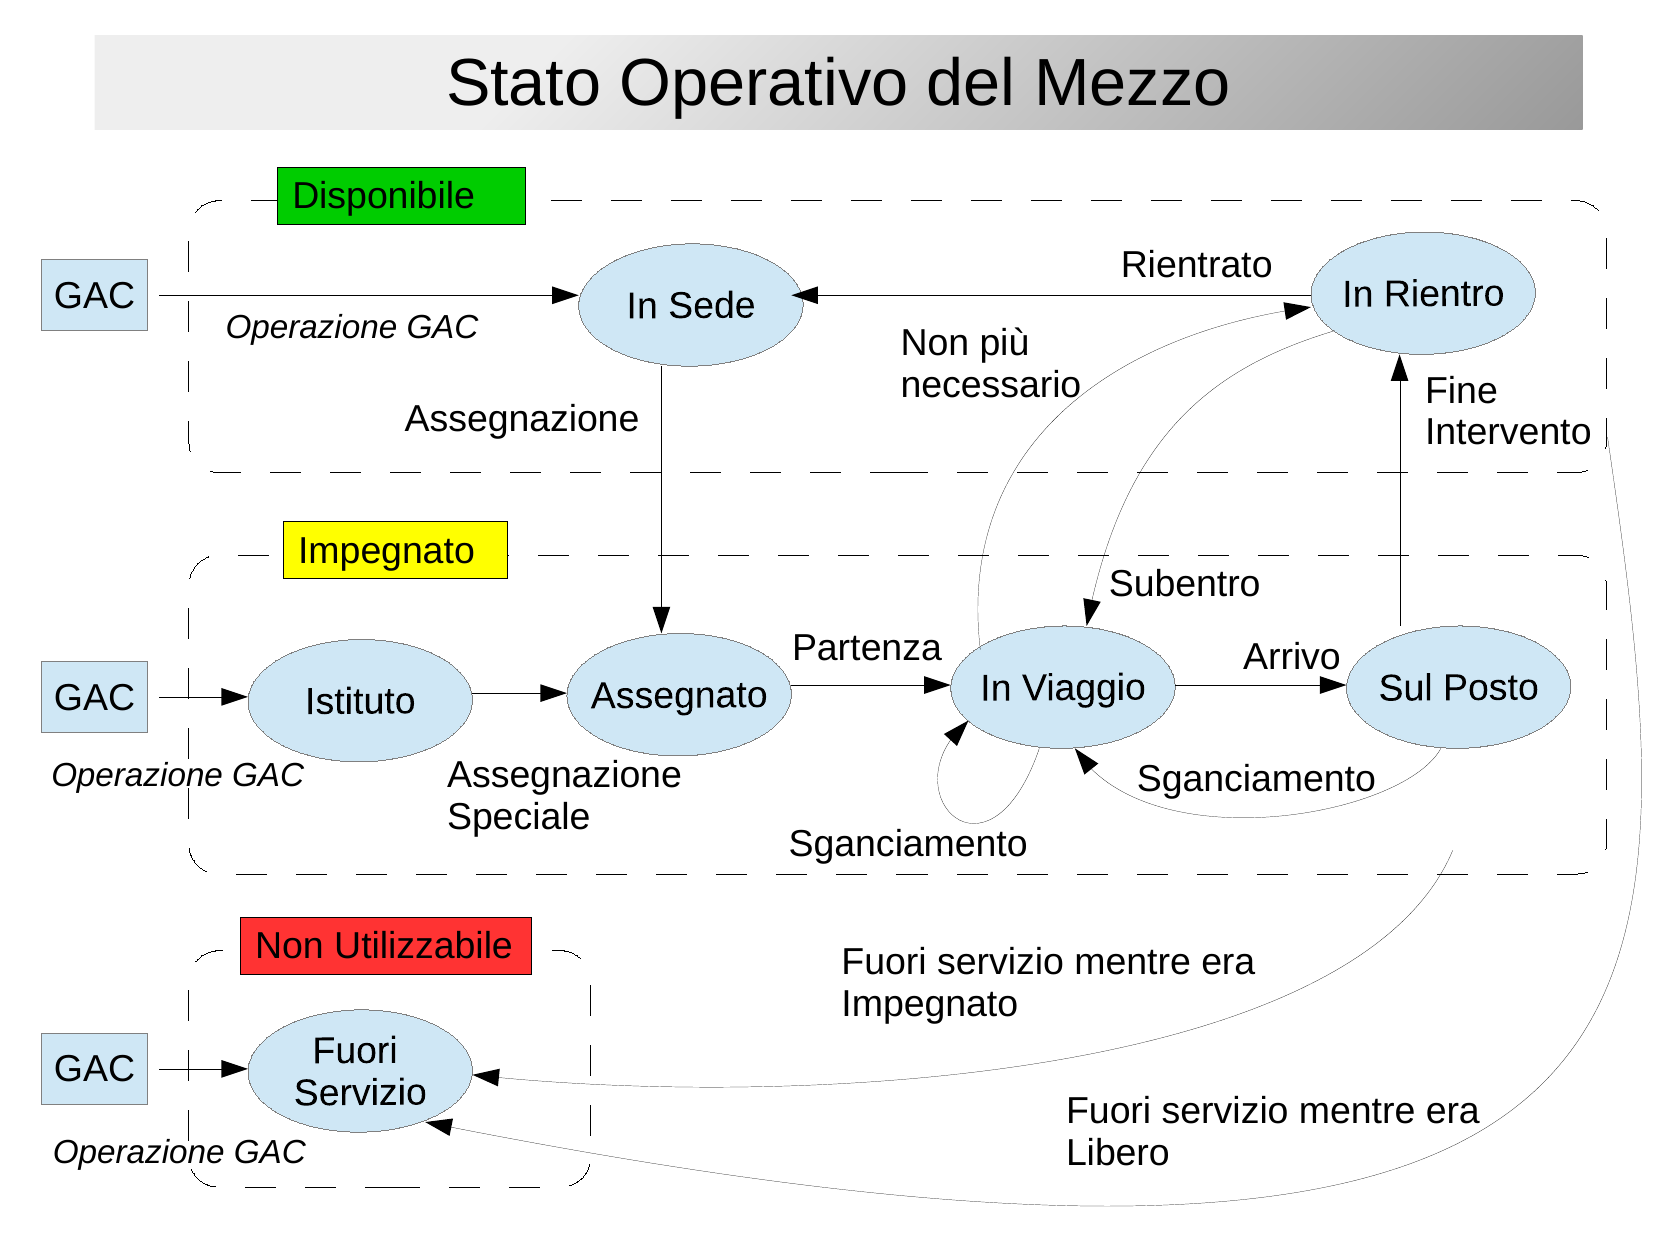

# Stato Operativo del Mezzo
Disponibile
In Rientro
Rientrato
In Sede
GAC
Operazione GAC
Non più
necessario
Fine
Intervento
Assegnazione
Impegnato
Subentro
Partenza
In Viaggio
Sul Posto
Arrivo
Assegnato
Istituto
GAC
Assegnazione
Speciale
Operazione GAC
Sganciamento
Sganciamento
Non Utilizzabile
Fuori servizio mentre era
Impegnato
Fuori
Servizio
GAC
Fuori servizio mentre era
Libero
Operazione GAC